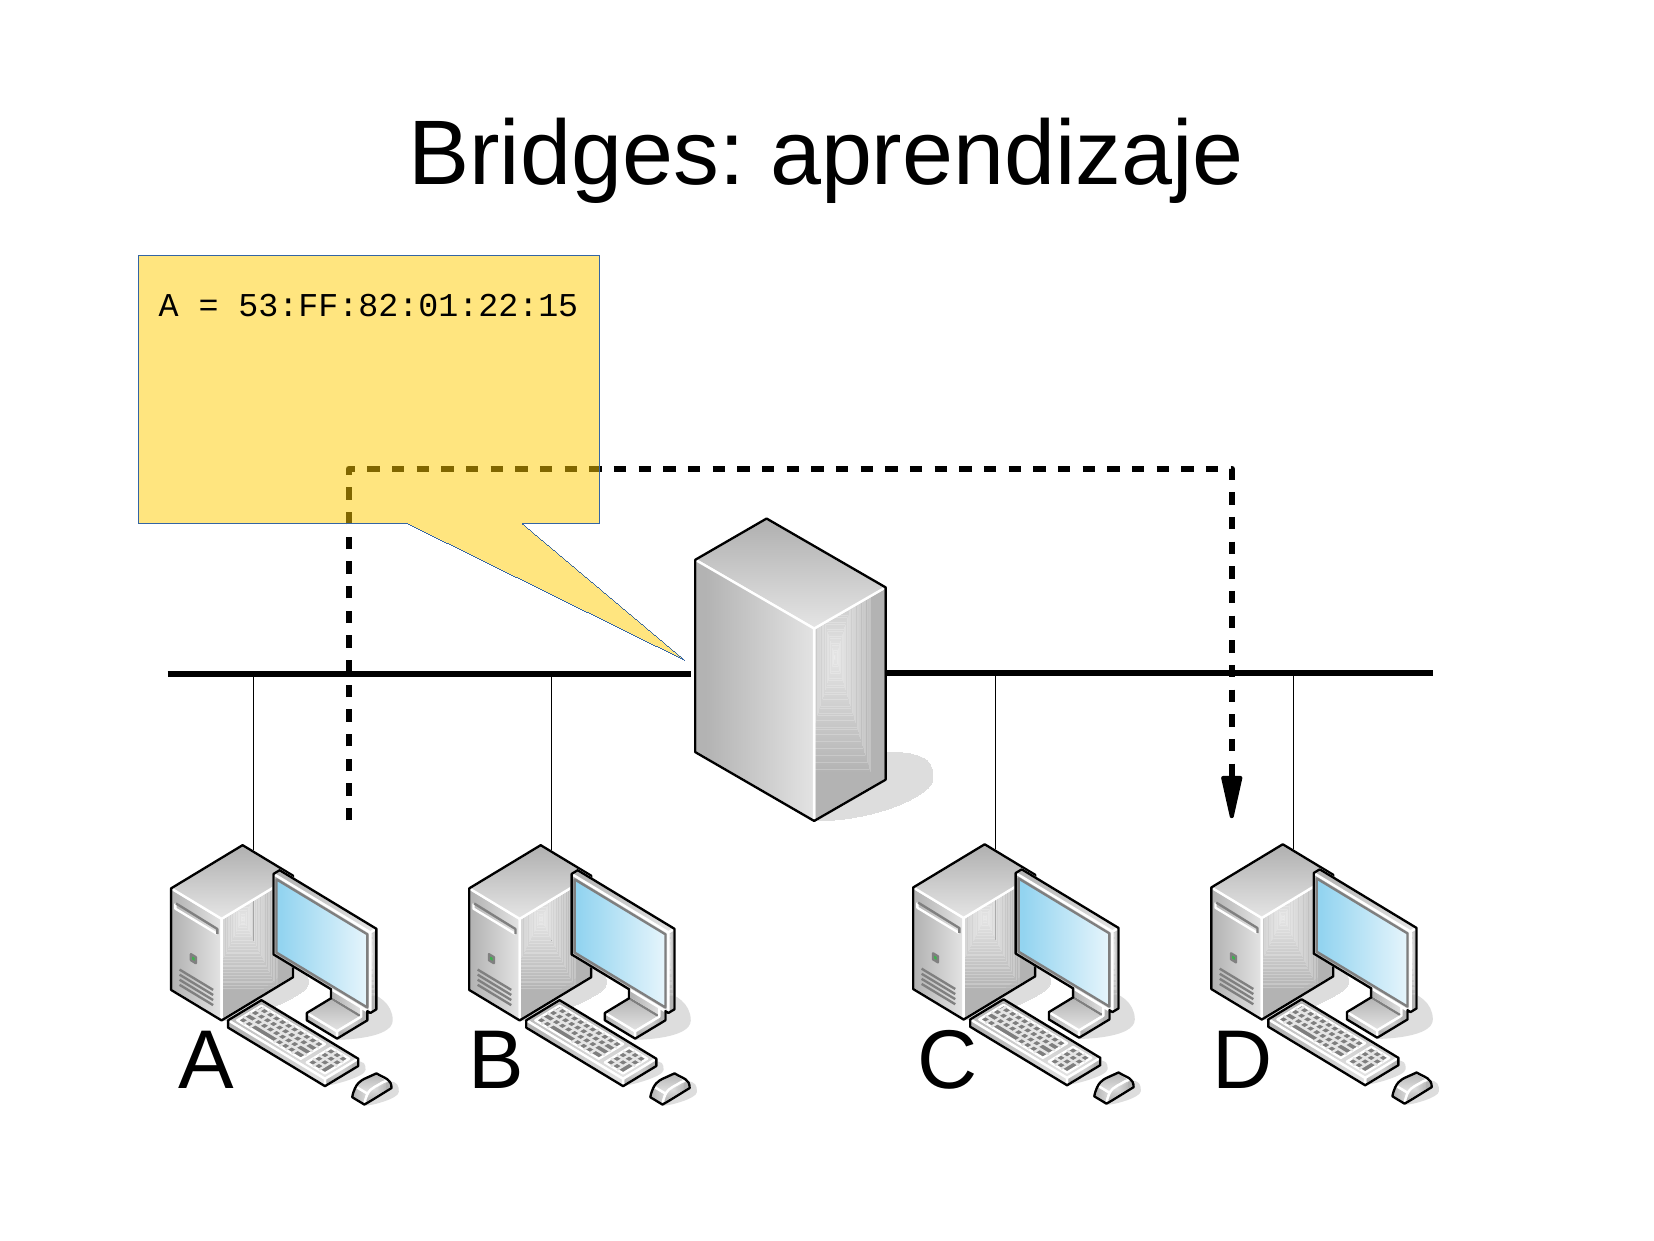

# Bridges: aprendizaje
A = 53:FF:82:01:22:15
A
B
C
D